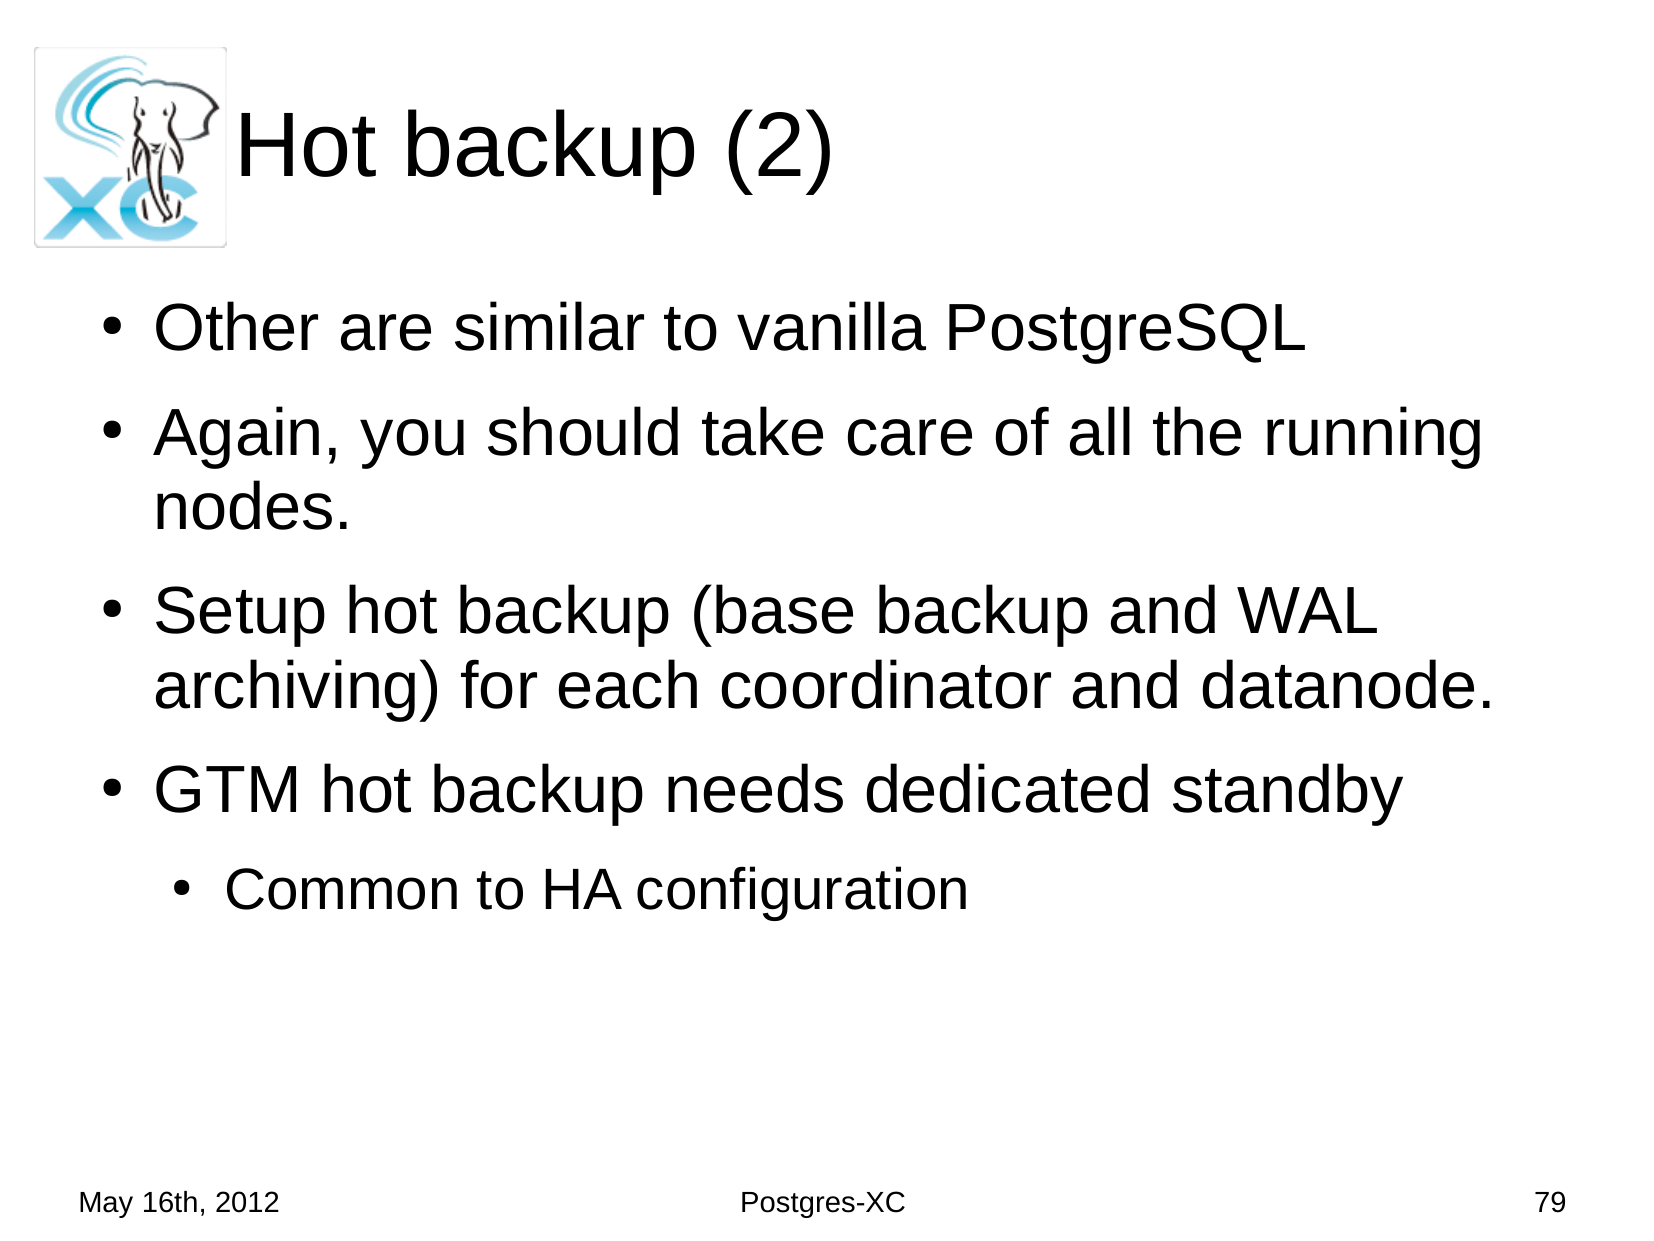

# Hot backup (2)
Other are similar to vanilla PostgreSQL
Again, you should take care of all the running nodes.
Setup hot backup (base backup and WAL archiving) for each coordinator and datanode.
GTM hot backup needs dedicated standby
Common to HA configuration
79